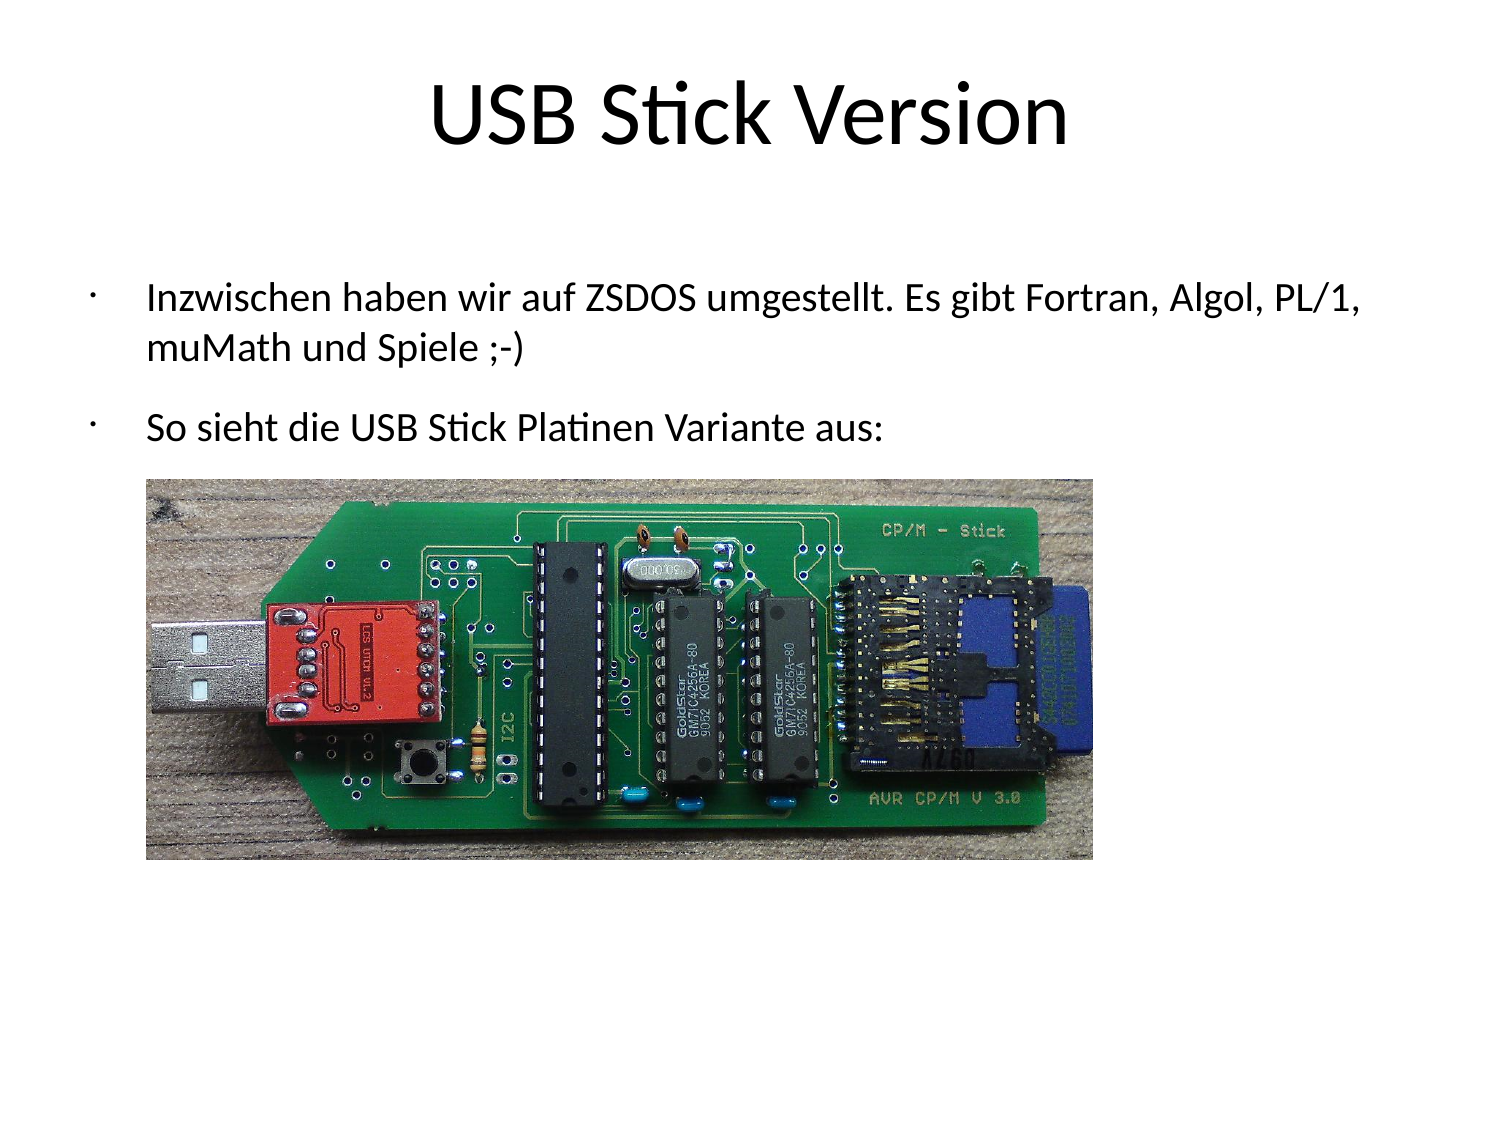

# USB Stick Version
Inzwischen haben wir auf ZSDOS umgestellt. Es gibt Fortran, Algol, PL/1, muMath und Spiele ;-)
So sieht die USB Stick Platinen Variante aus: